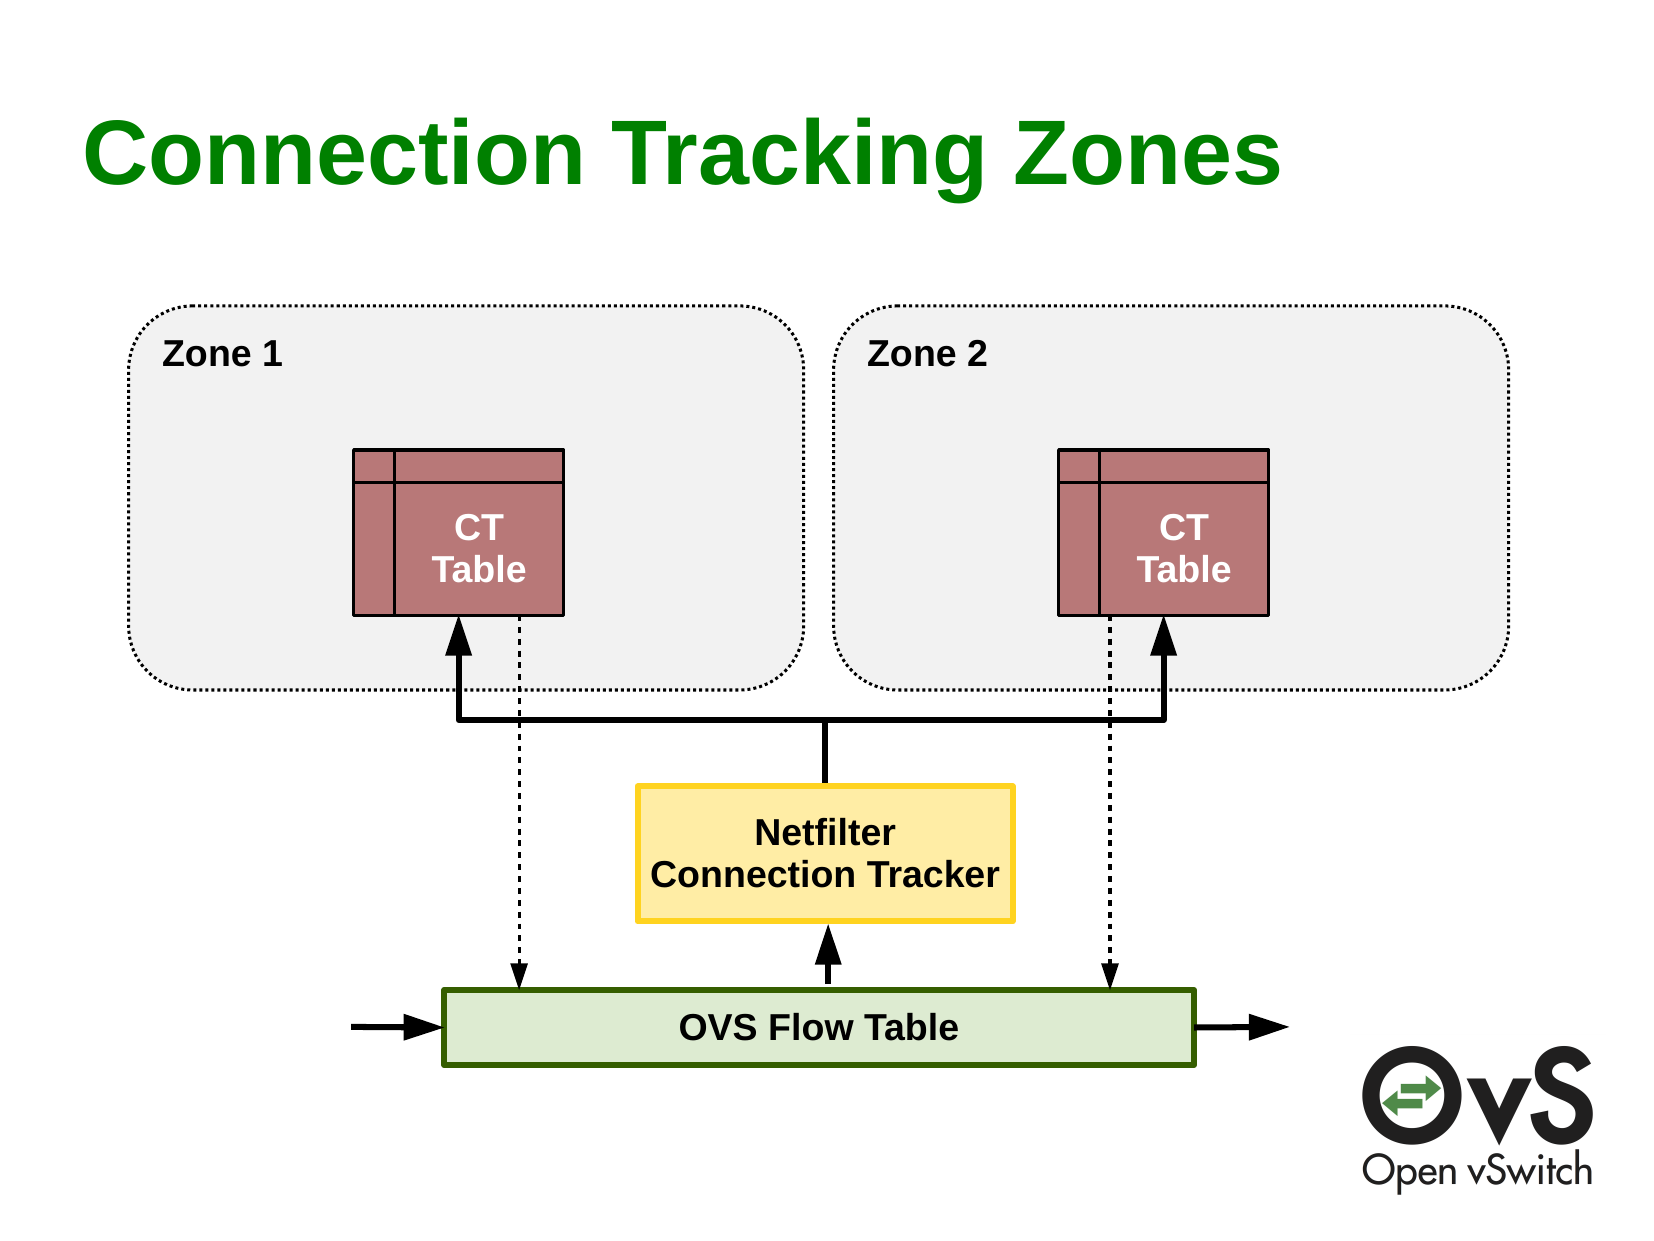

# Connection Tracking Zones
Zone 1
Zone 2
CT
Table
CT
Table
Netfilter
Connection Tracker
OVS Flow Table